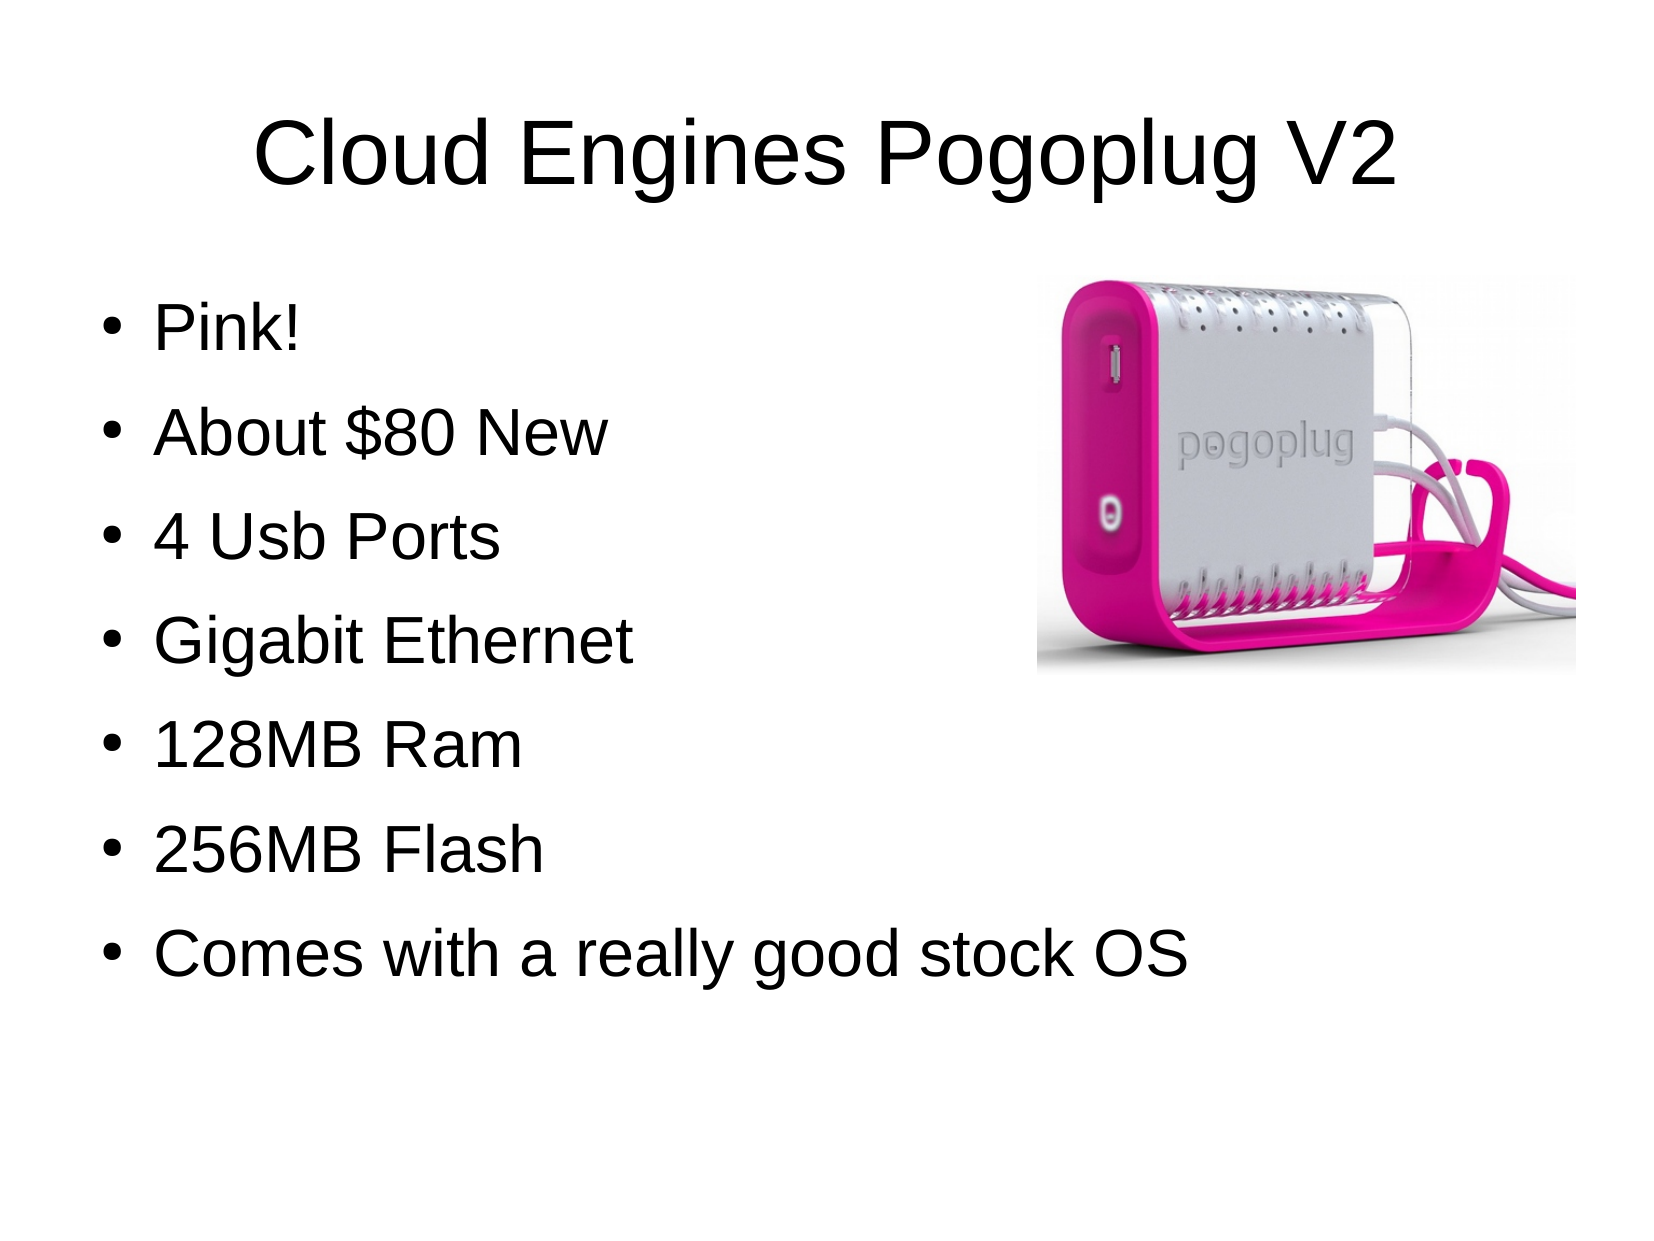

# Cloud Engines Pogoplug V2
Pink!
About $80 New
4 Usb Ports
Gigabit Ethernet
128MB Ram
256MB Flash
Comes with a really good stock OS